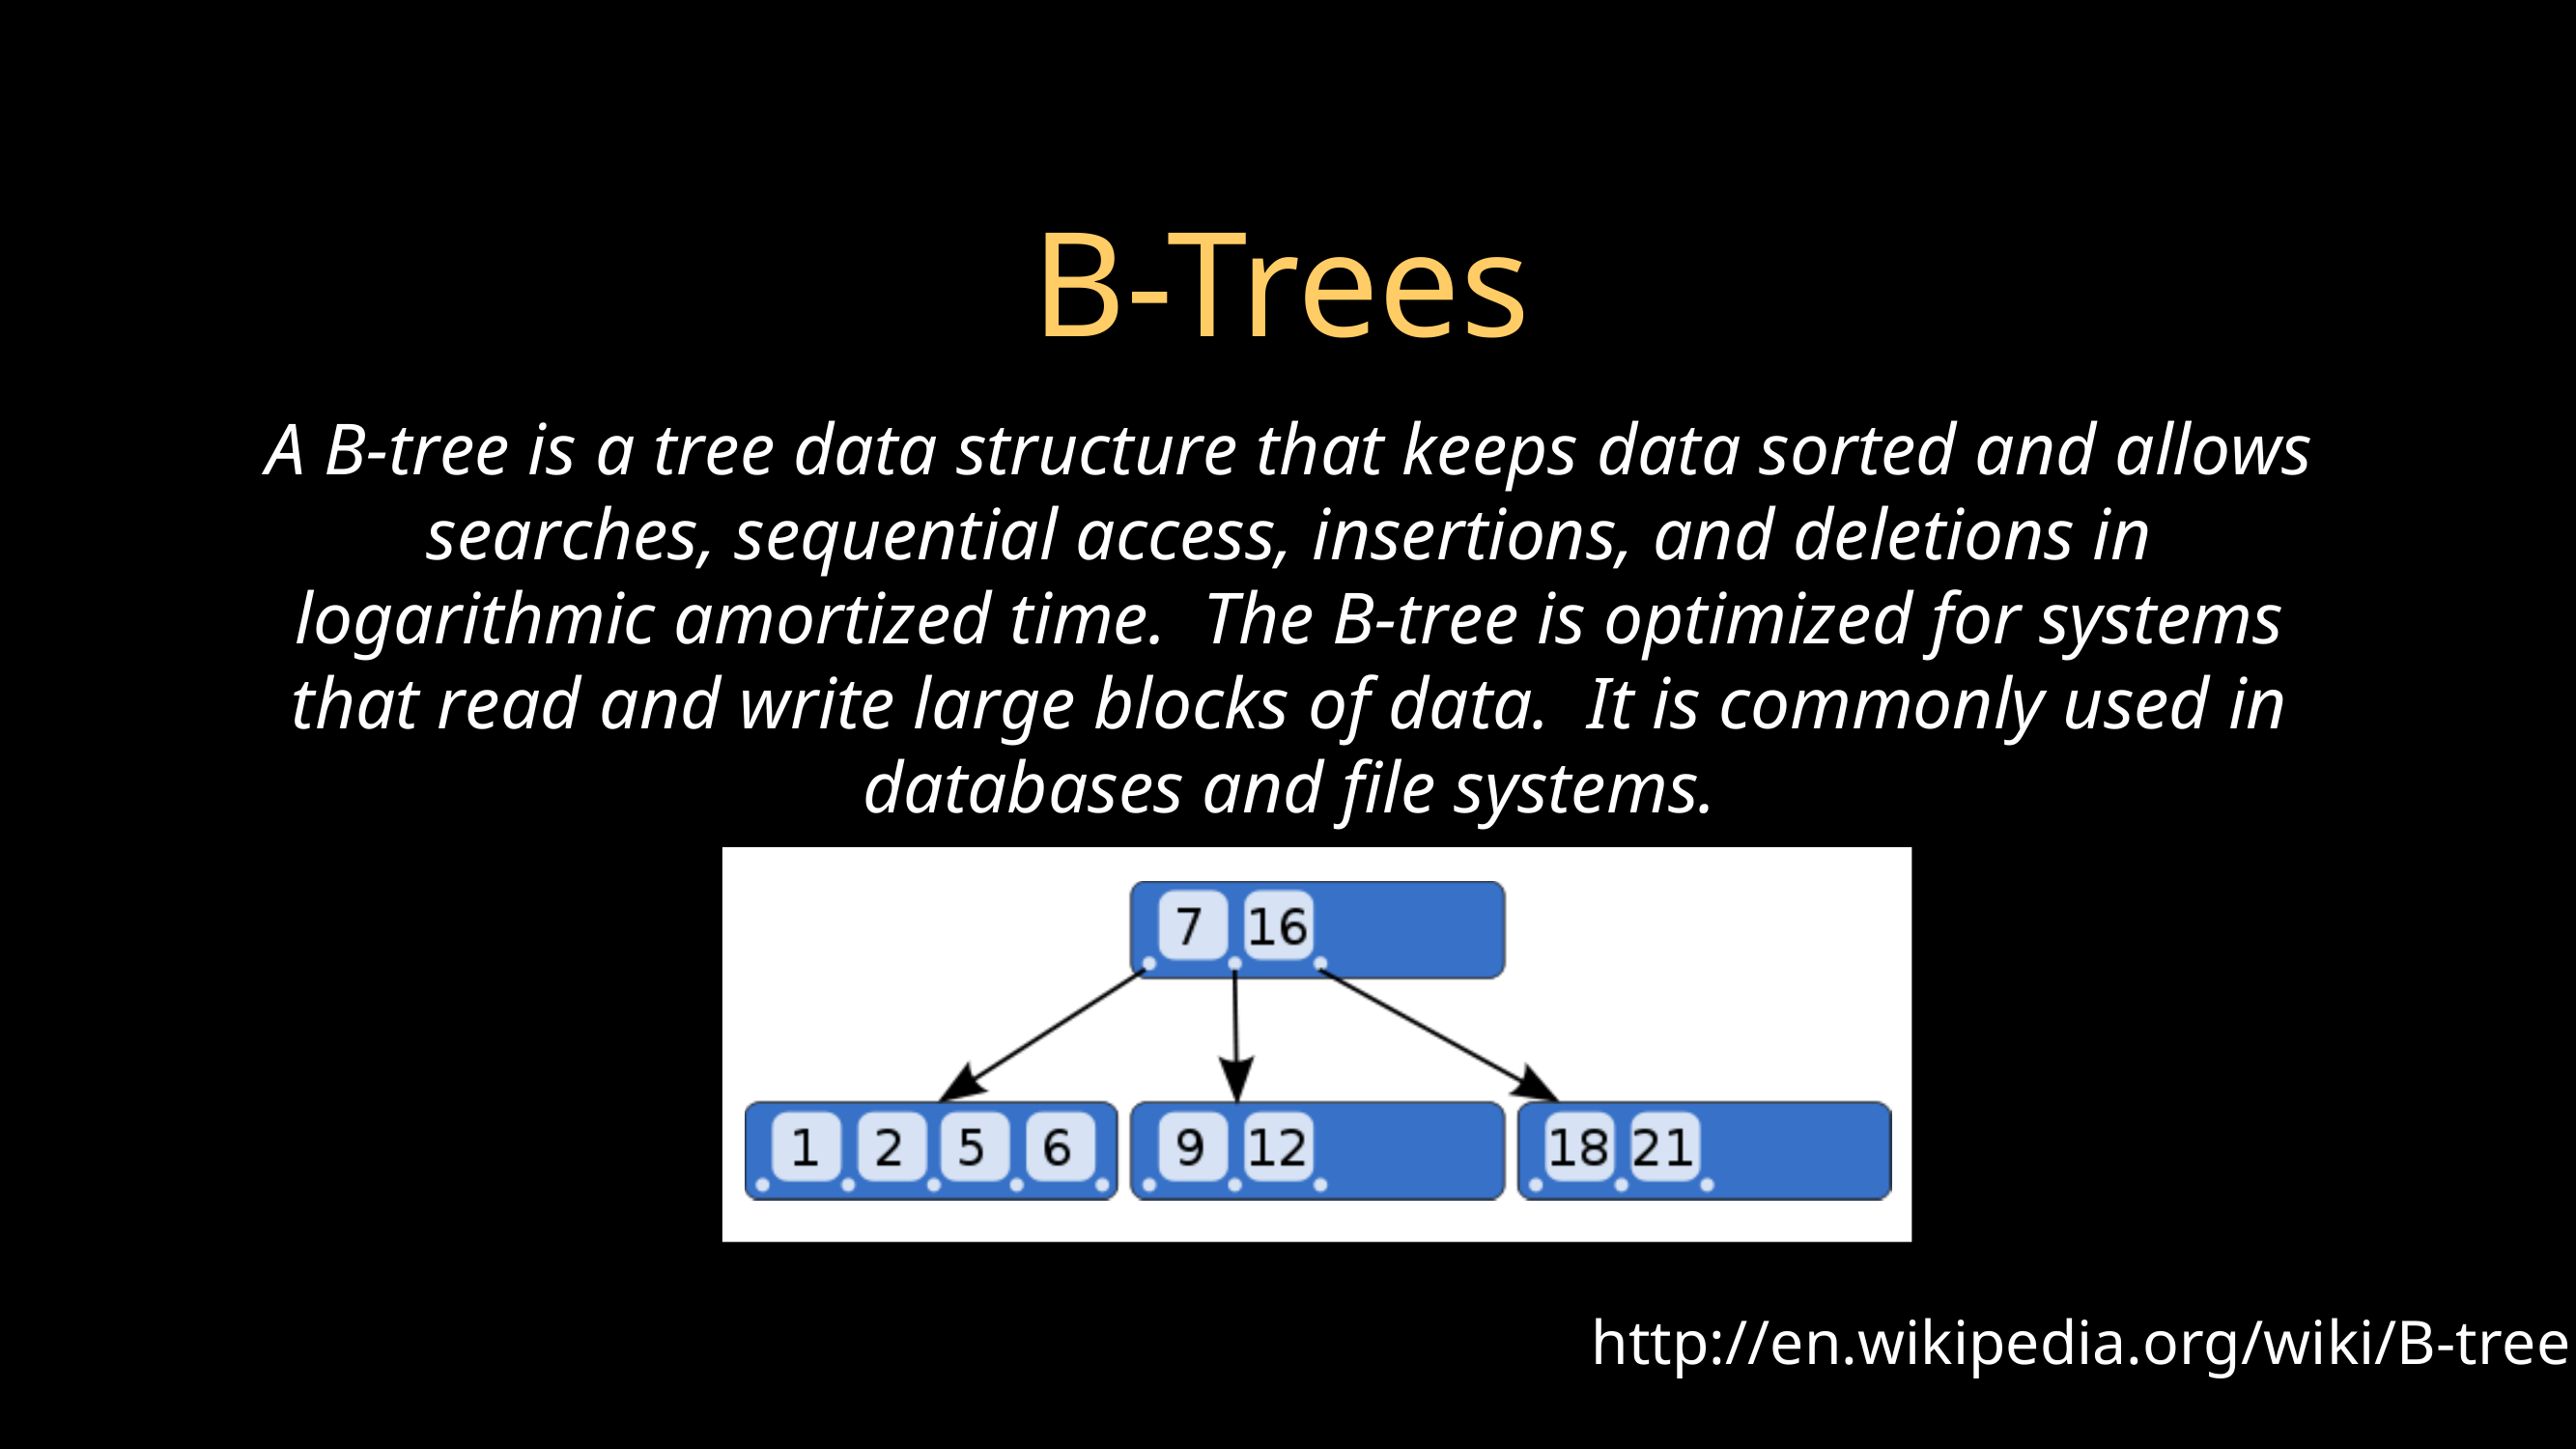

# B-Trees
A B-tree is a tree data structure that keeps data sorted and allows searches, sequential access, insertions, and deletions in logarithmic amortized time. The B-tree is optimized for systems that read and write large blocks of data. It is commonly used in databases and file systems.
http://en.wikipedia.org/wiki/B-tree